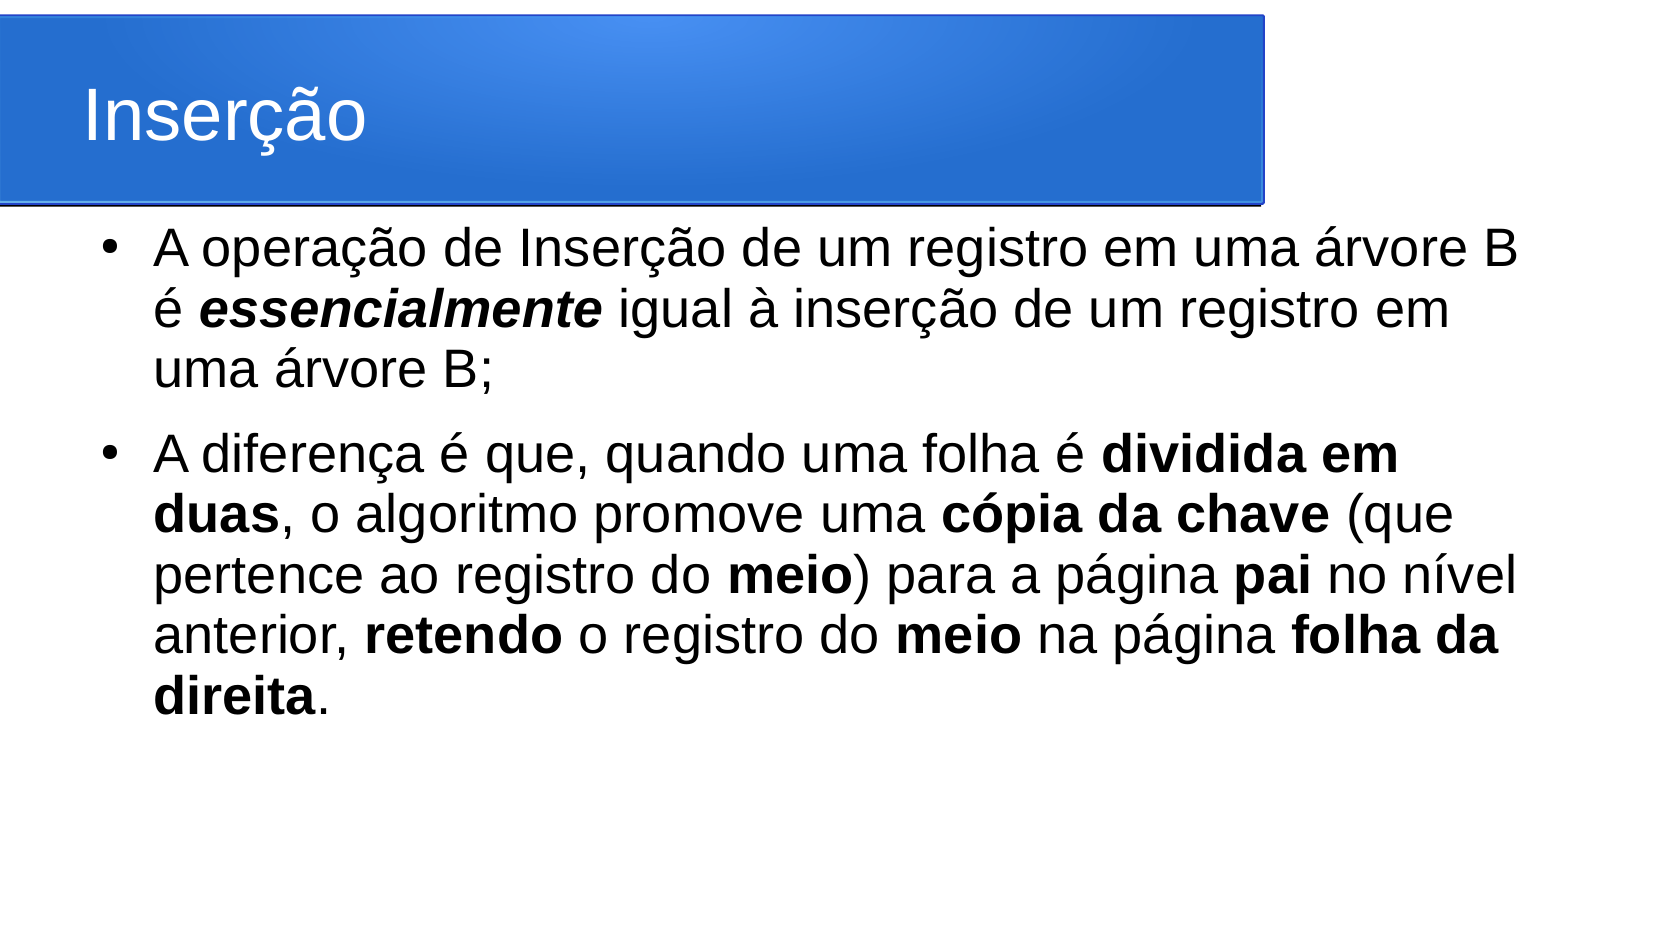

# Inserção
A operação de Inserção de um registro em uma árvore B é essencialmente igual à inserção de um registro em uma árvore B;
A diferença é que, quando uma folha é dividida em duas, o algoritmo promove uma cópia da chave (que pertence ao registro do meio) para a página pai no nível anterior, retendo o registro do meio na página folha da direita.